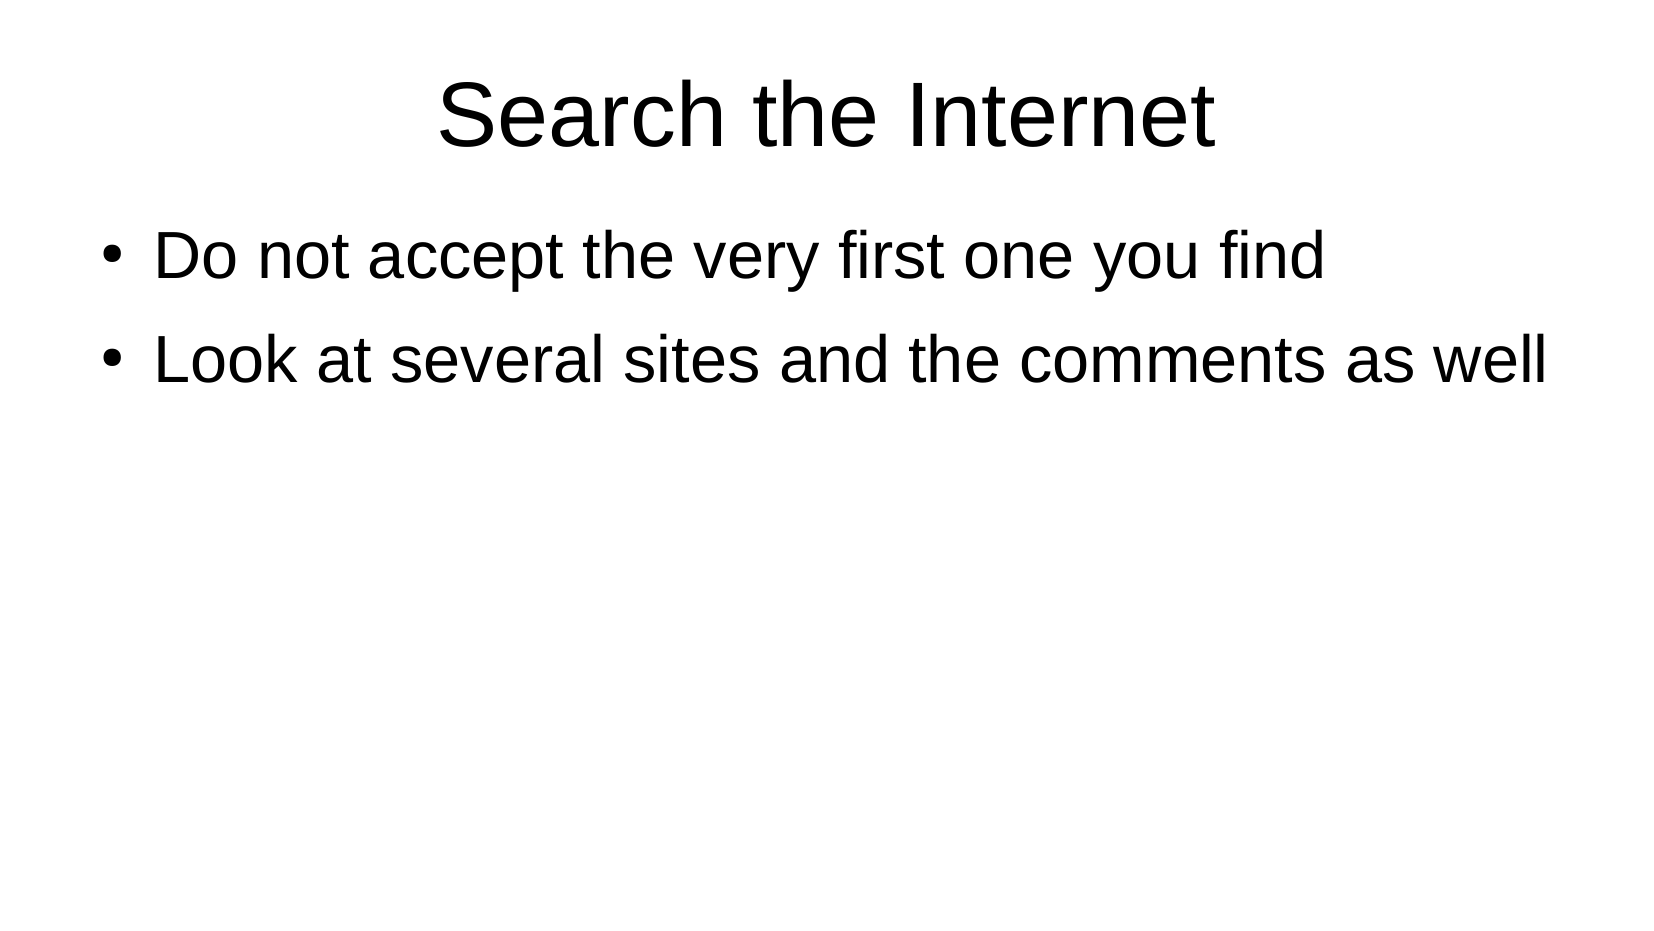

# Search the Internet
Do not accept the very first one you find
Look at several sites and the comments as well